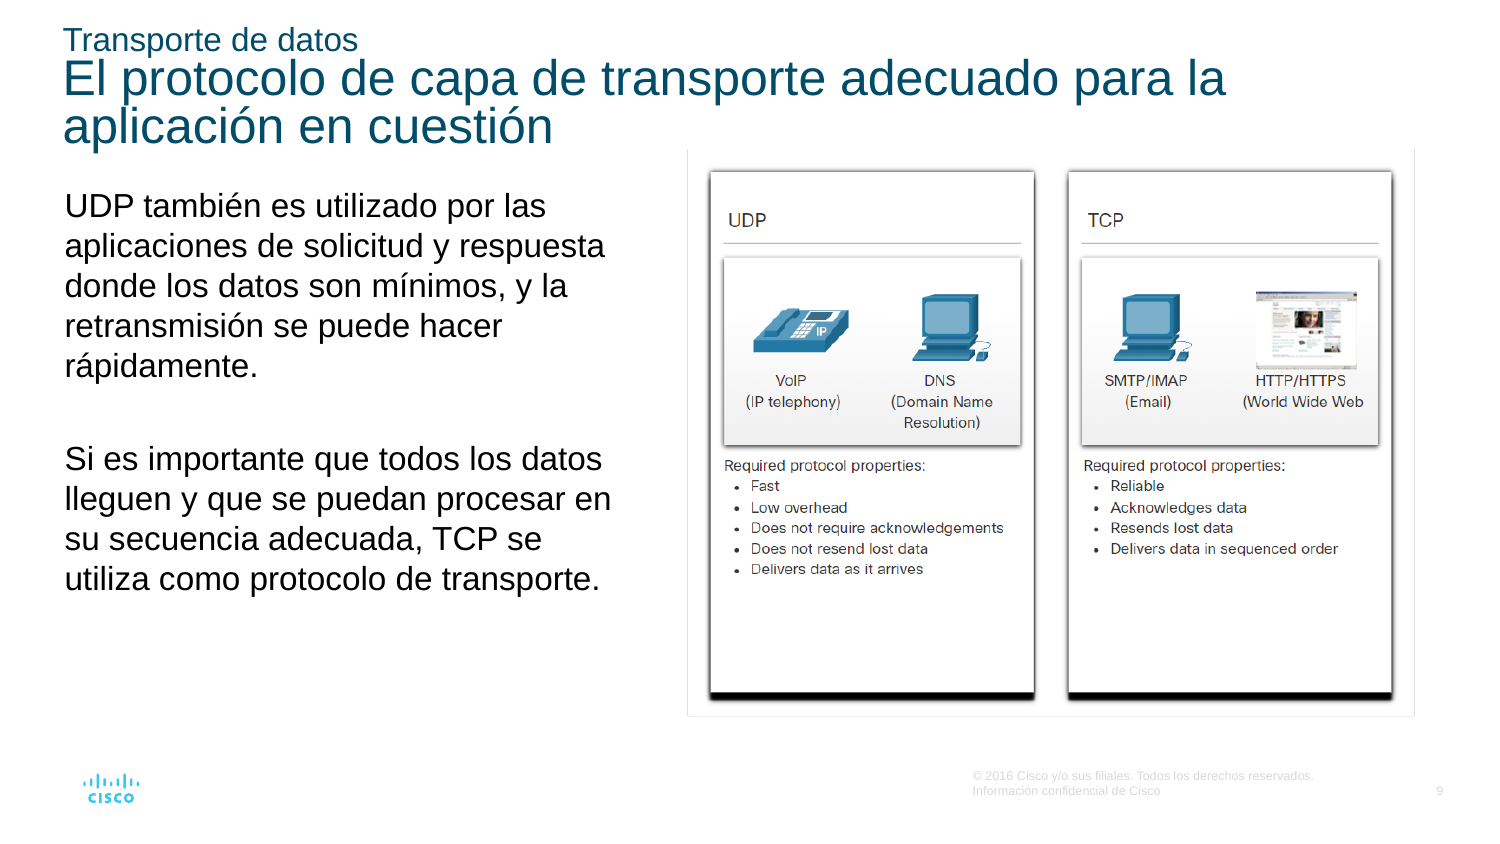

# Transporte de datos El protocolo de capa de transporte adecuado para la aplicación en cuestión
UDP también es utilizado por las aplicaciones de solicitud y respuesta donde los datos son mínimos, y la retransmisión se puede hacer rápidamente.
Si es importante que todos los datos lleguen y que se puedan procesar en su secuencia adecuada, TCP se utiliza como protocolo de transporte.